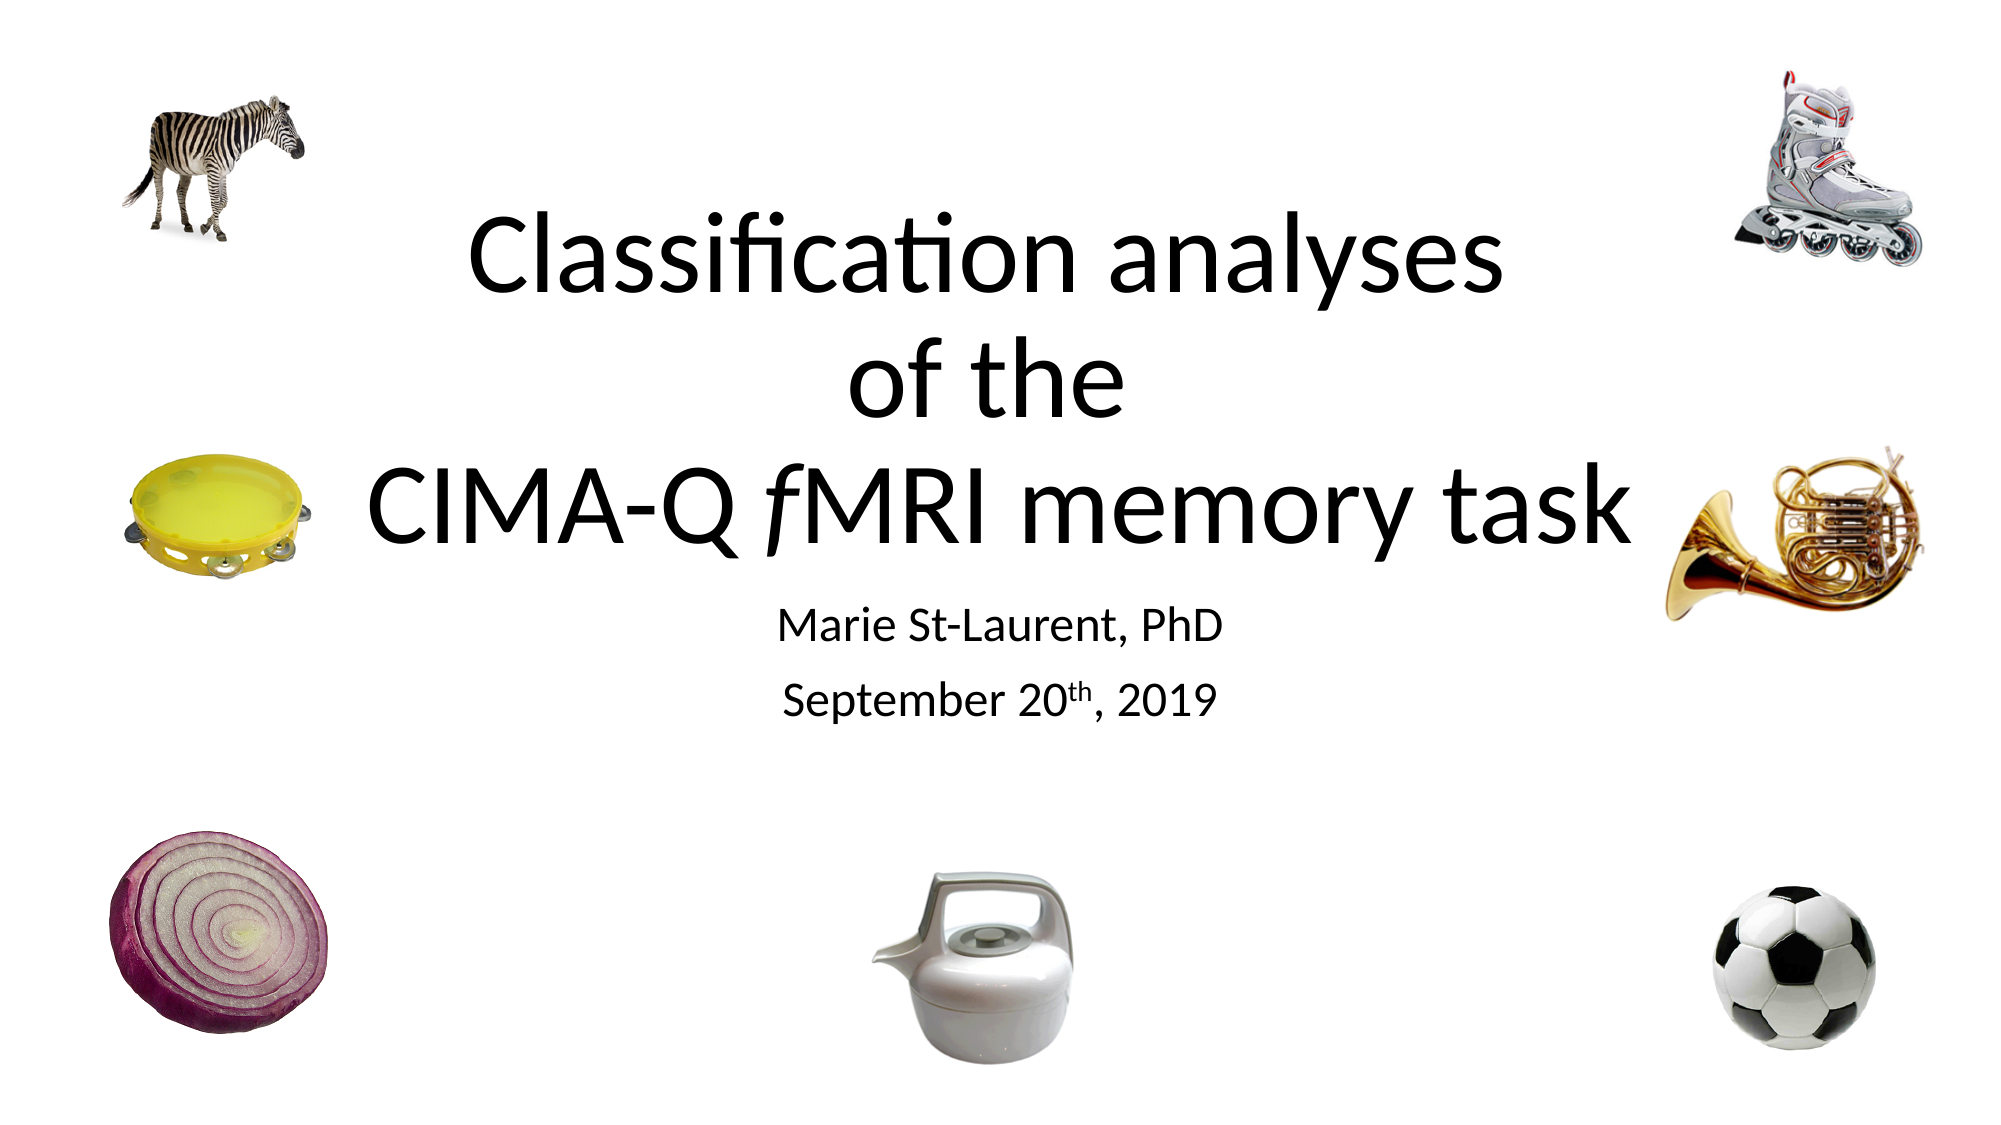

# Classification analyses of the CIMA-Q fMRI memory task
Marie St-Laurent, PhD
September 20th, 2019